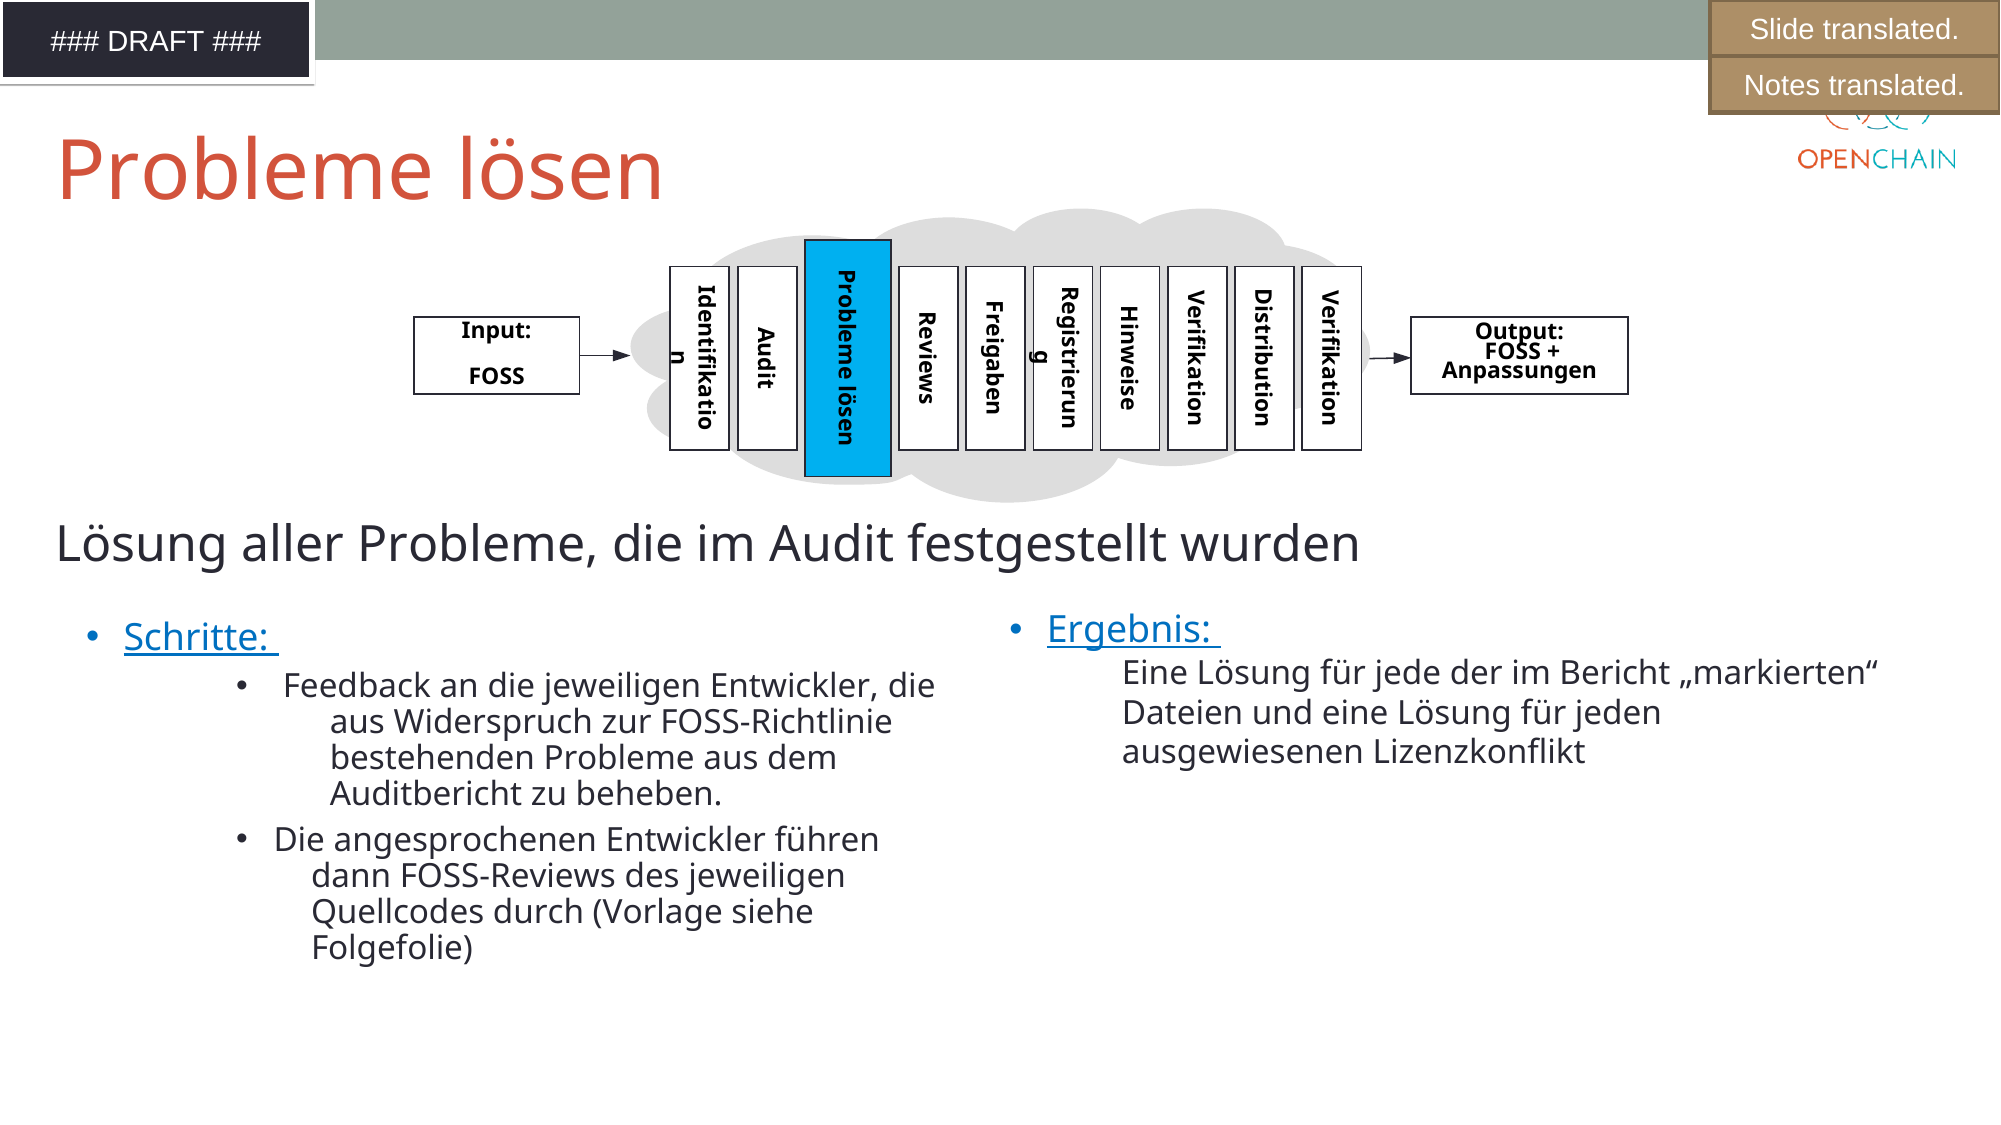

GFX translated.
Slide translated.
Notes translated.
Probleme lösen
Probleme lösen
Input:
FOSS
Output:
 FOSS + Anpassungen
Identifikation
Audit
Reviews
Freigaben
Registrierung
Hinweise
Verifikation
Distribution
Verifikation
Lösung aller Probleme, die im Audit festgestellt wurden
Ergebnis:
Eine Lösung für jede der im Bericht „markierten“ Dateien und eine Lösung für jeden ausgewiesenen Lizenzkonflikt
Schritte:
Feedback an die jeweiligen Entwickler, die aus Widerspruch zur FOSS-Richtlinie bestehenden Probleme aus dem Auditbericht zu beheben.
Die angesprochenen Entwickler führen dann FOSS-Reviews des jeweiligen Quellcodes durch (Vorlage siehe Folgefolie)